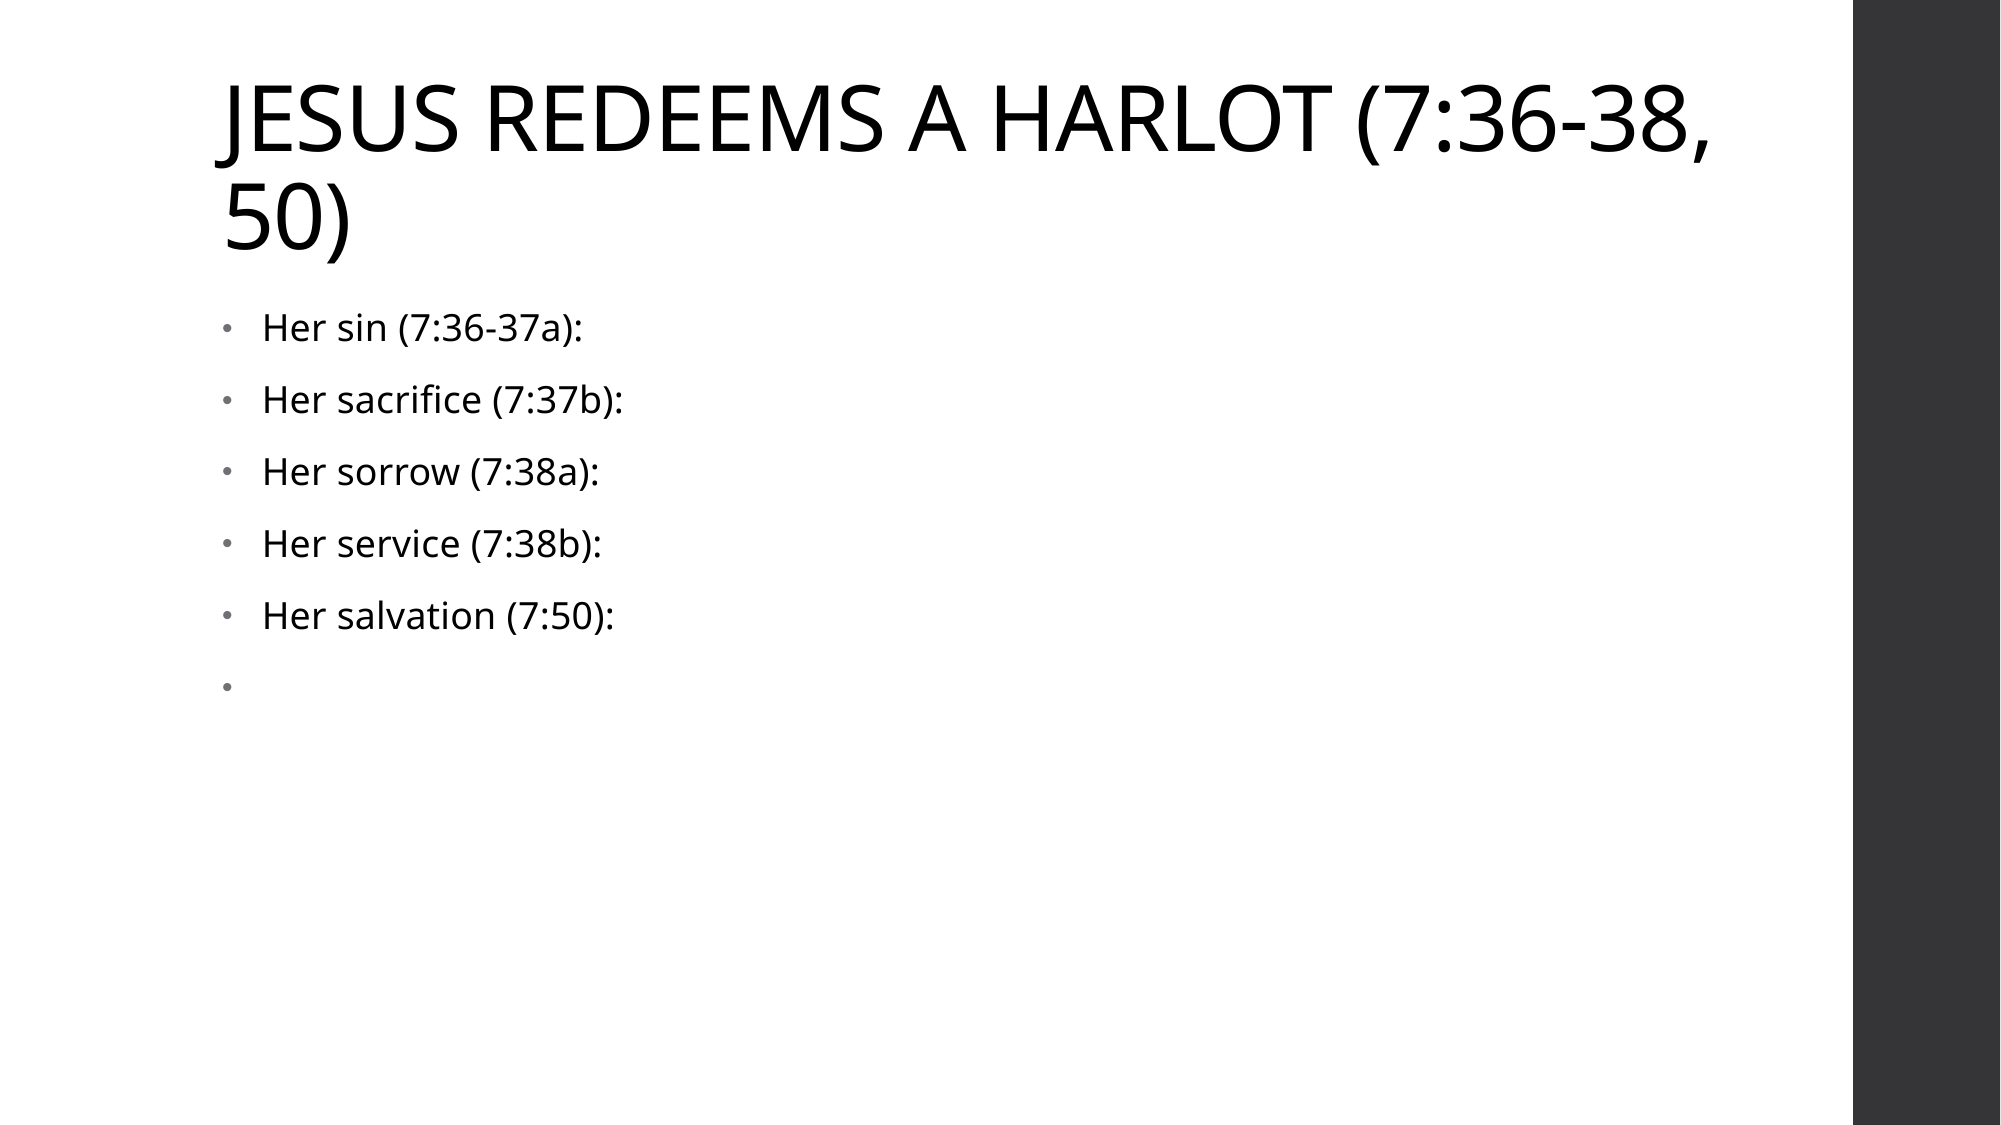

# JESUS REDEEMS A HARLOT (7:36-38, 50)
 Her sin (7:36-37a):
 Her sacrifice (7:37b):
 Her sorrow (7:38a):
 Her service (7:38b):
 Her salvation (7:50):